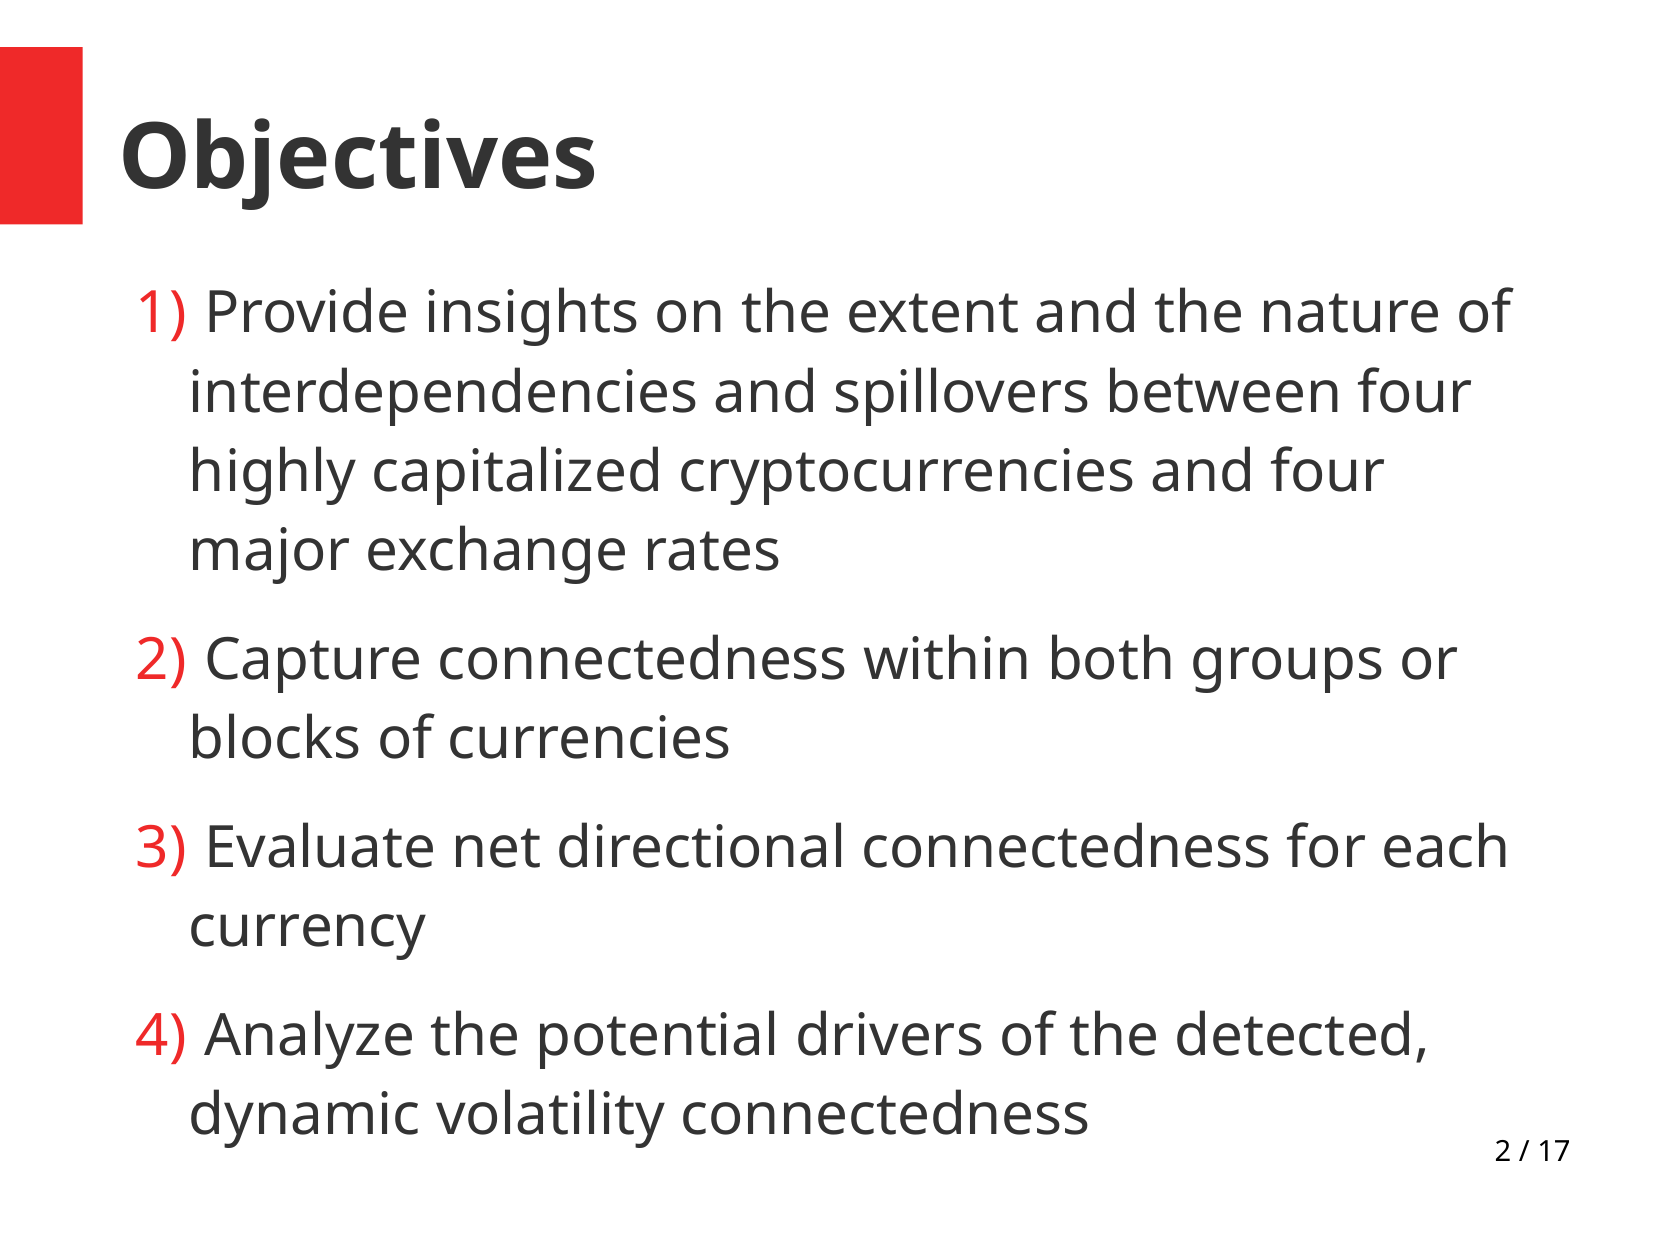

Objectives
# Provide insights on the extent and the nature of interdependencies and spillovers between four highly capitalized cryptocurrencies and four major exchange rates
 Capture connectedness within both groups or blocks of currencies
 Evaluate net directional connectedness for each currency
 Analyze the potential drivers of the detected, dynamic volatility connectedness
2